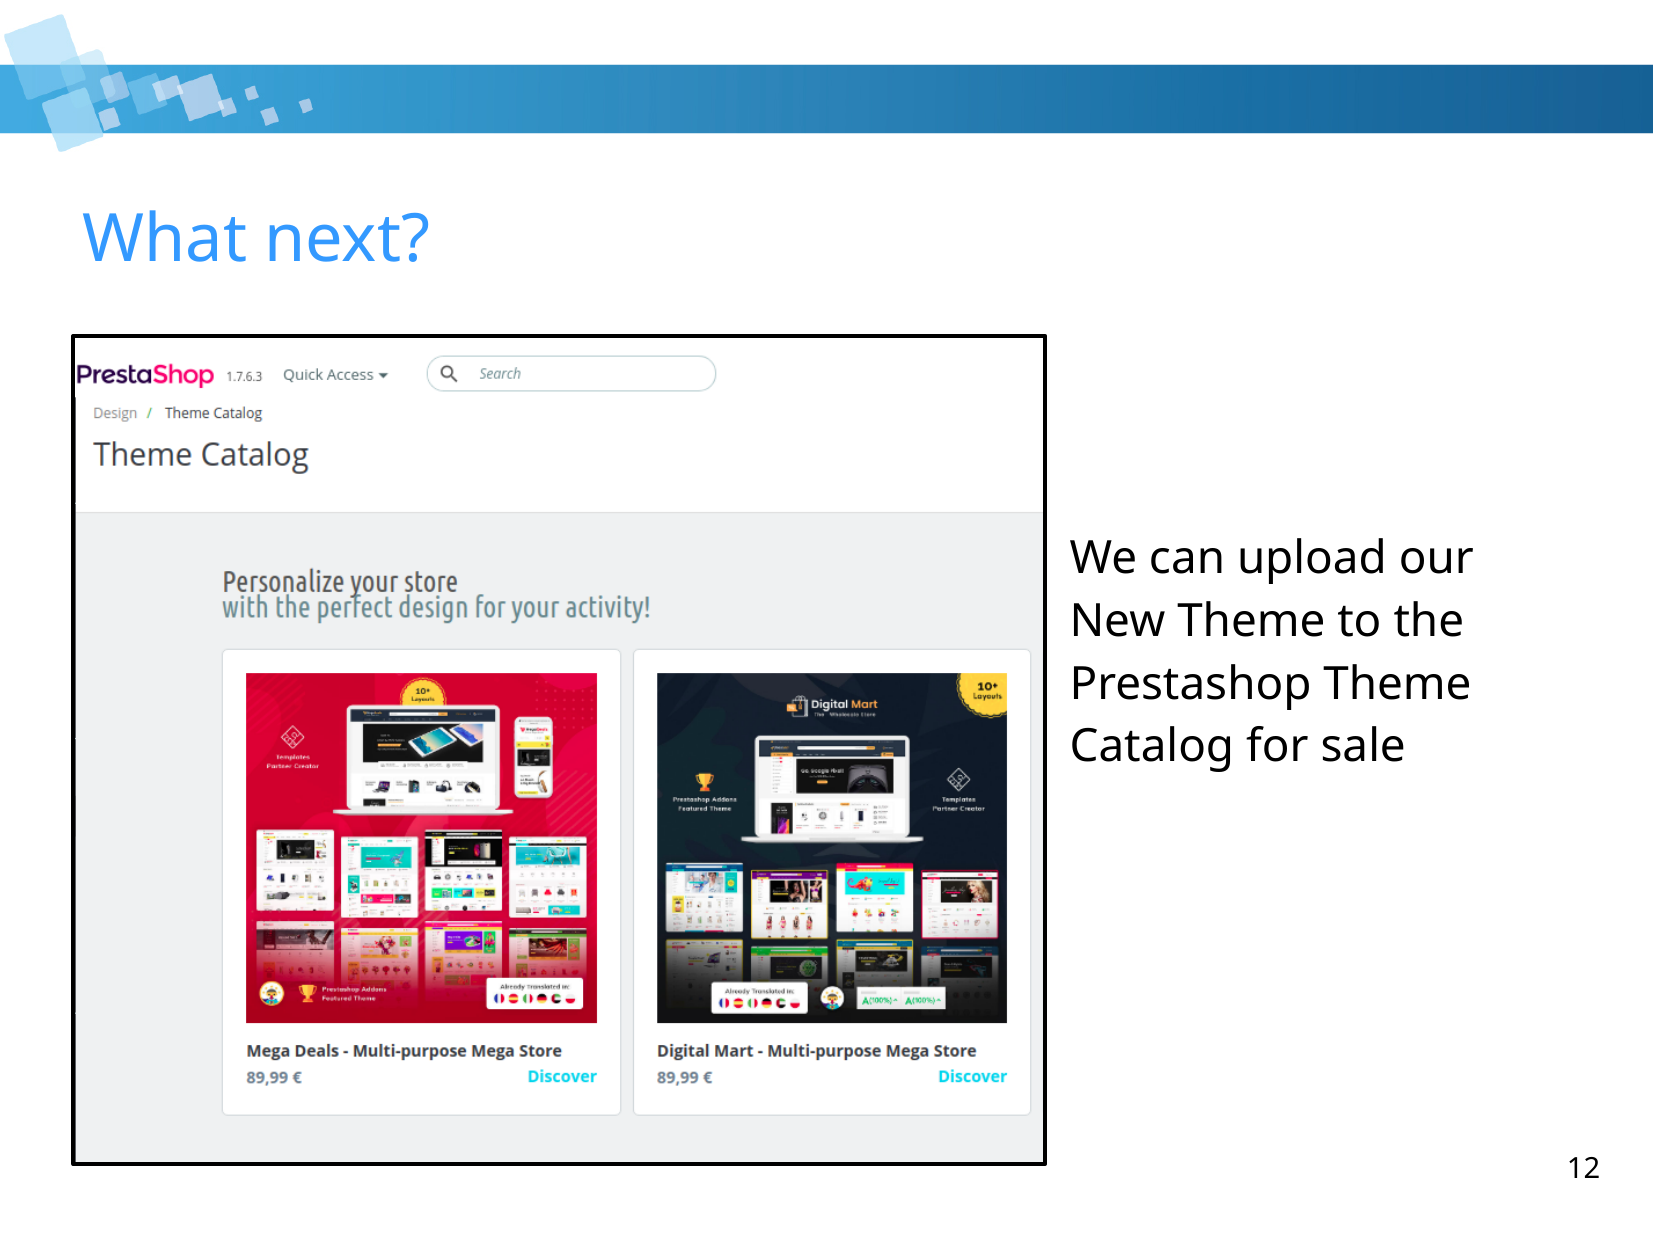

# What next?
We can upload our New Theme to the Prestashop Theme Catalog for sale
12